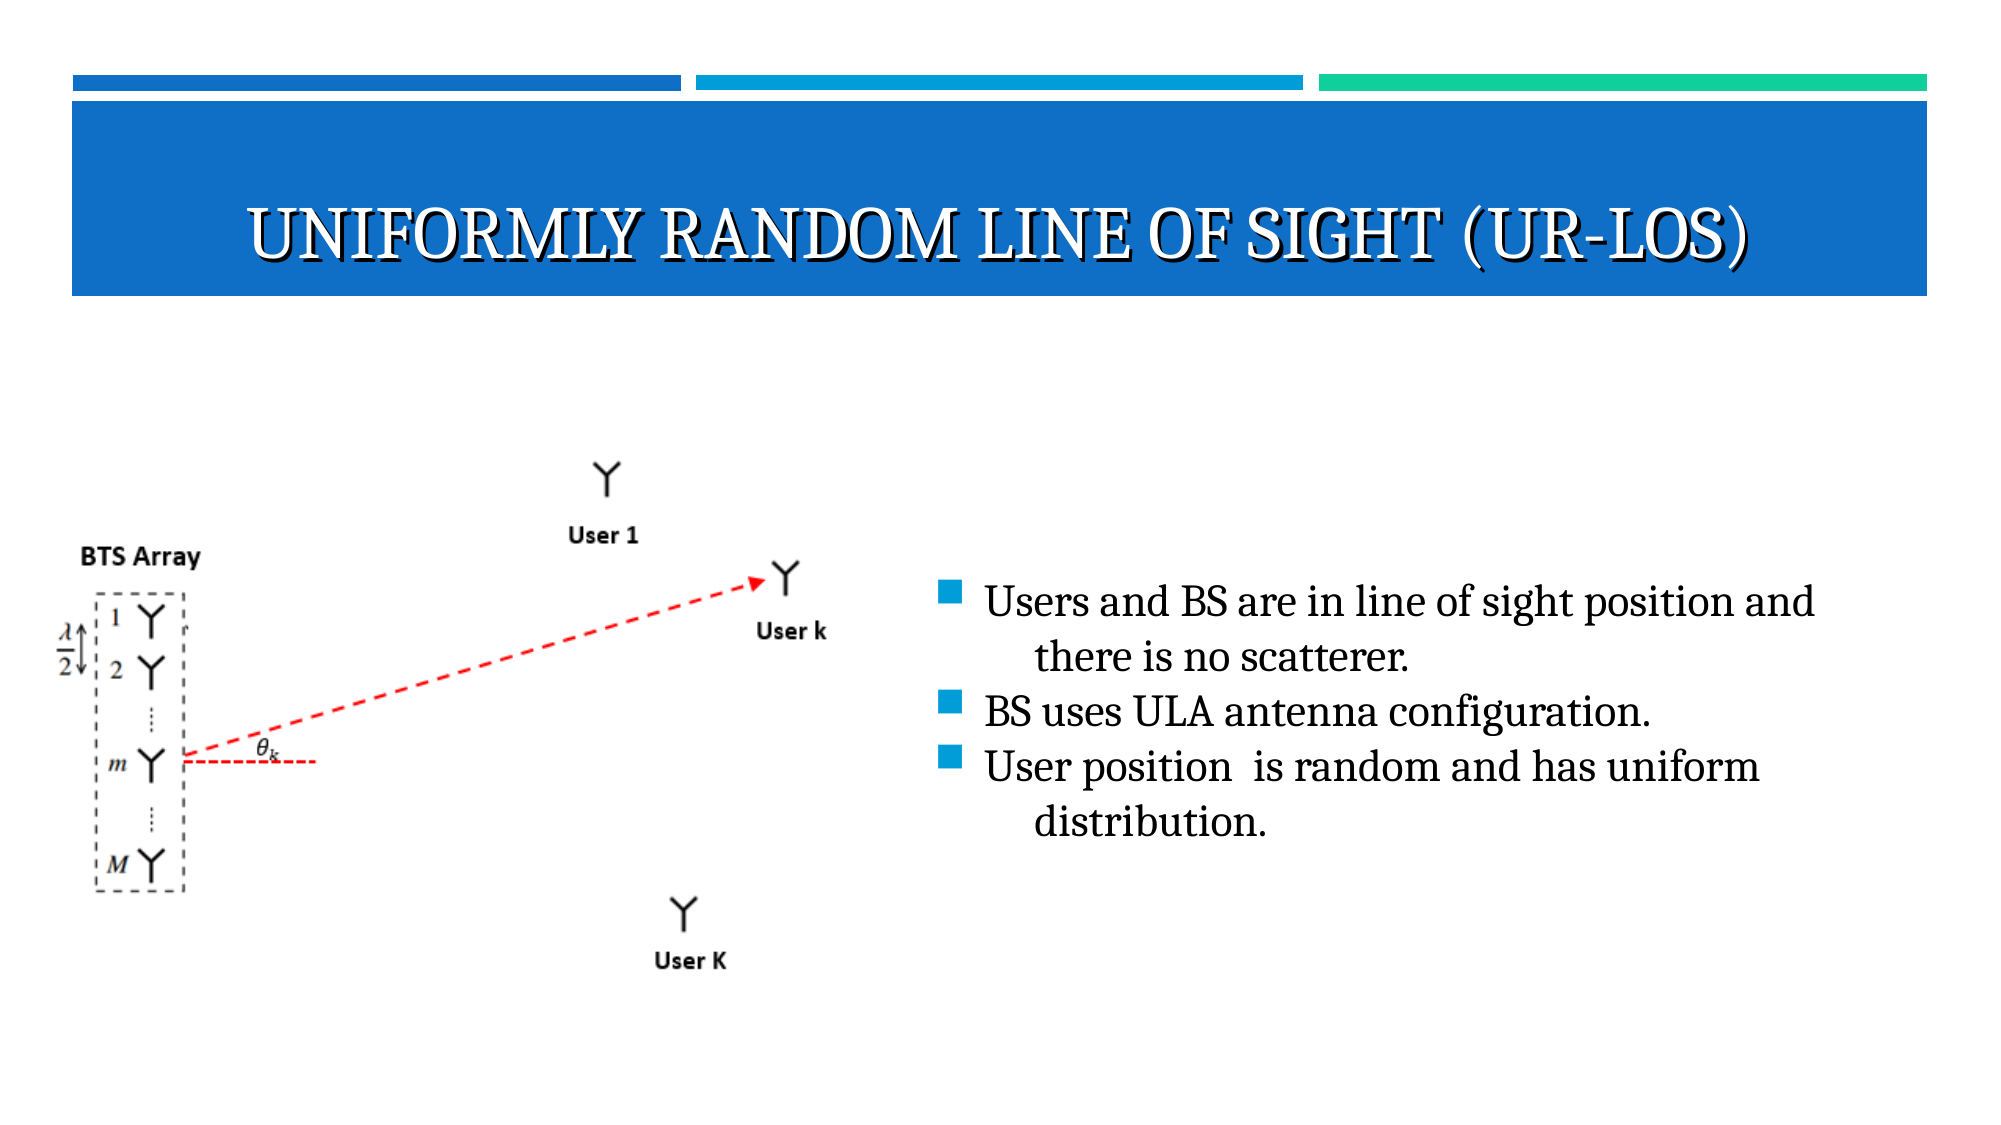

# UNIFORMLY RANDOM LINE OF SIGHT (UR-LOS)
Users and BS are in line of sight position and there is no scatterer.
BS uses ULA antenna configuration.
User position is random and has uniform distribution.